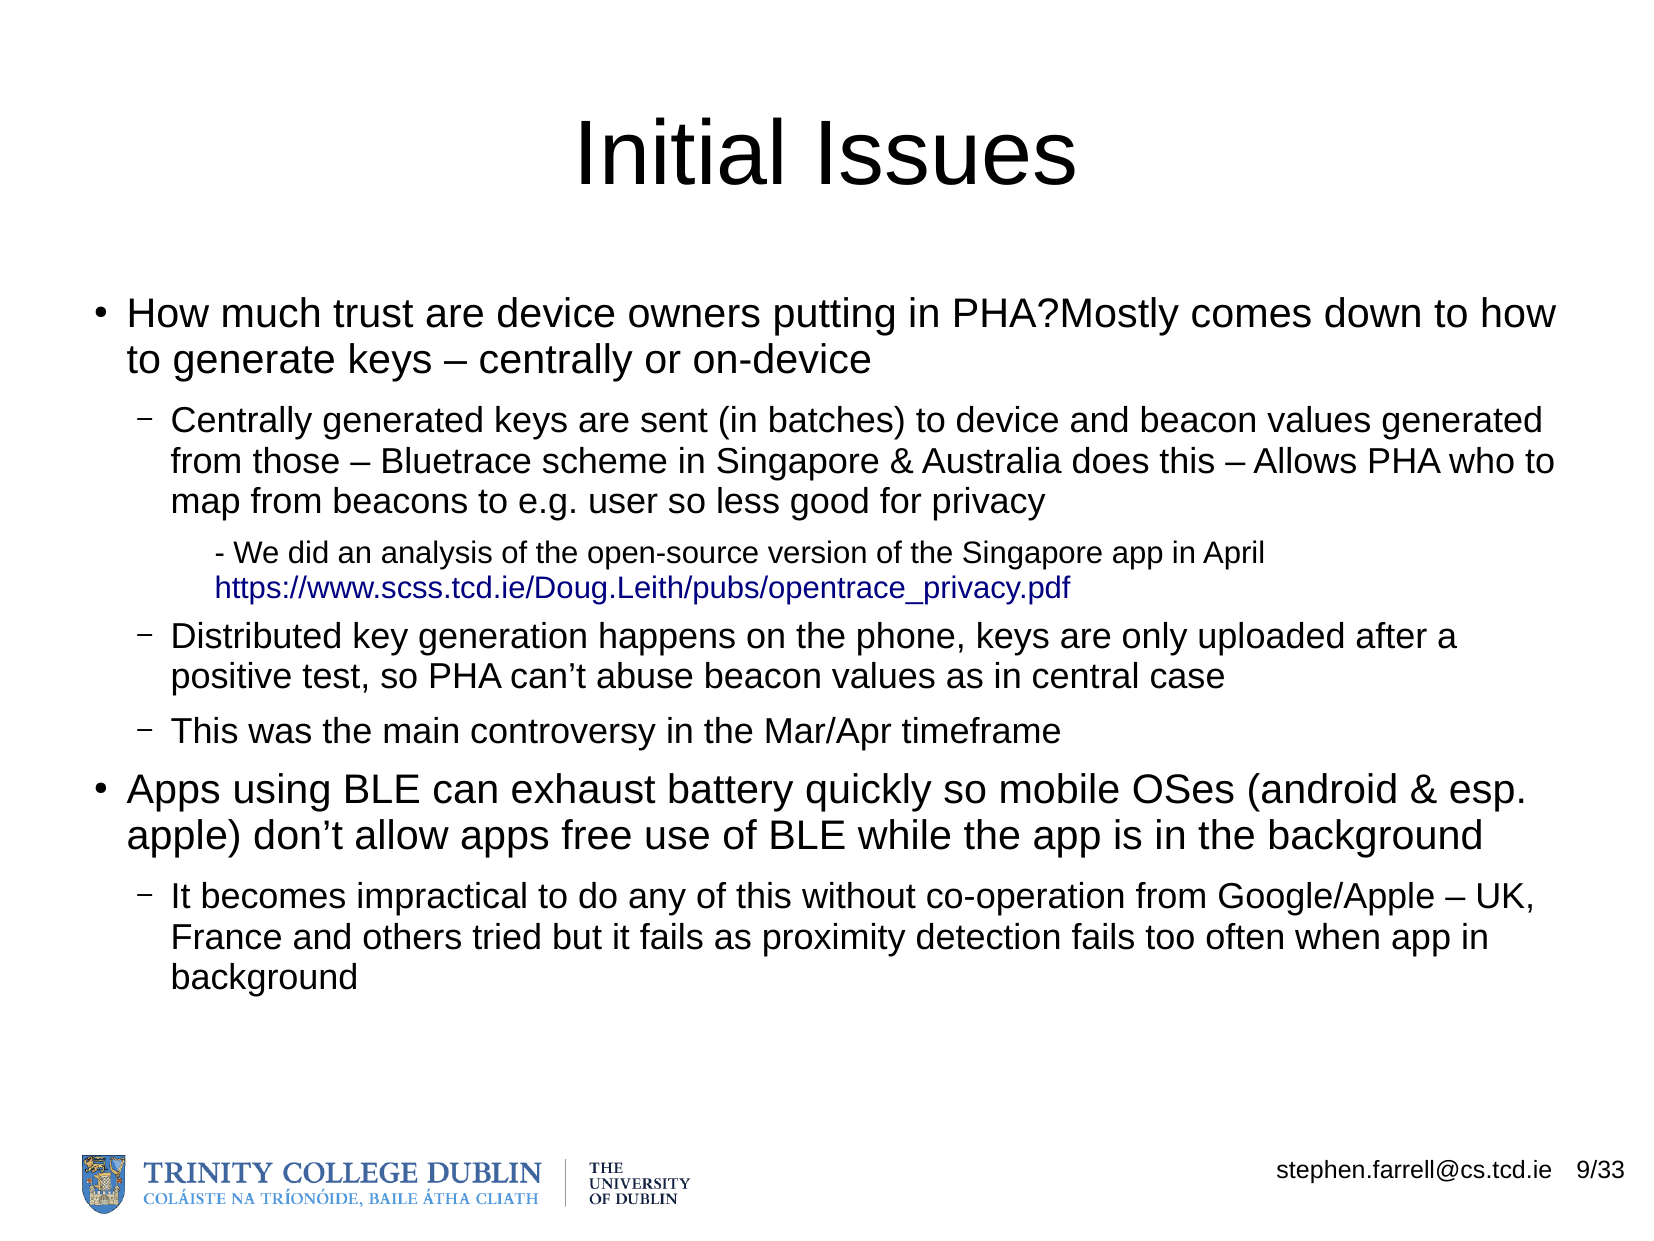

# Initial Issues
How much trust are device owners putting in PHA?Mostly comes down to how to generate keys – centrally or on-device
Centrally generated keys are sent (in batches) to device and beacon values generated from those – Bluetrace scheme in Singapore & Australia does this – Allows PHA who to map from beacons to e.g. user so less good for privacy
- We did an analysis of the open-source version of the Singapore app in April https://www.scss.tcd.ie/Doug.Leith/pubs/opentrace_privacy.pdf
Distributed key generation happens on the phone, keys are only uploaded after a positive test, so PHA can’t abuse beacon values as in central case
This was the main controversy in the Mar/Apr timeframe
Apps using BLE can exhaust battery quickly so mobile OSes (android & esp. apple) don’t allow apps free use of BLE while the app is in the background
It becomes impractical to do any of this without co-operation from Google/Apple – UK, France and others tried but it fails as proximity detection fails too often when app in background